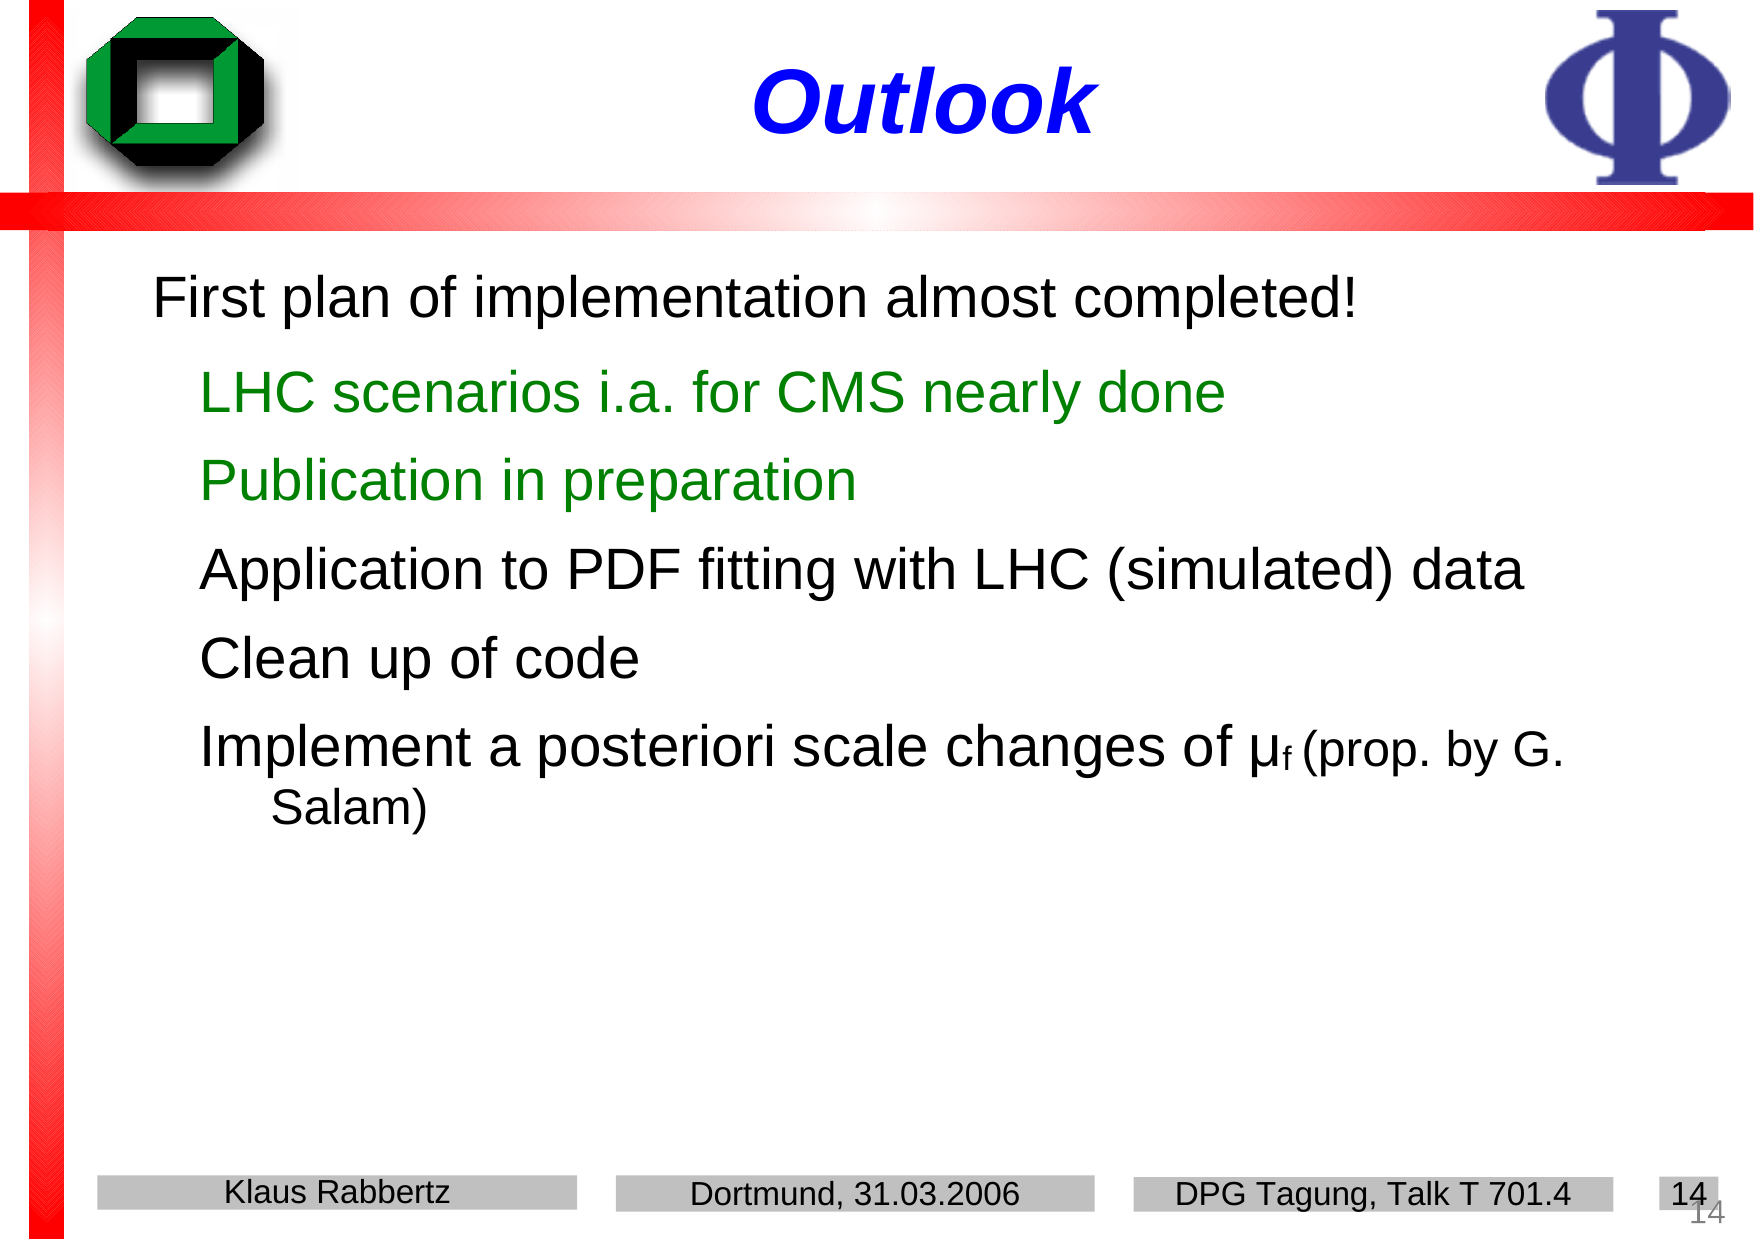

# Outlook
First plan of implementation almost completed!
LHC scenarios i.a. for CMS nearly done
Publication in preparation
Application to PDF fitting with LHC (simulated) data
Clean up of code
Implement a posteriori scale changes of μf (prop. by G. Salam)